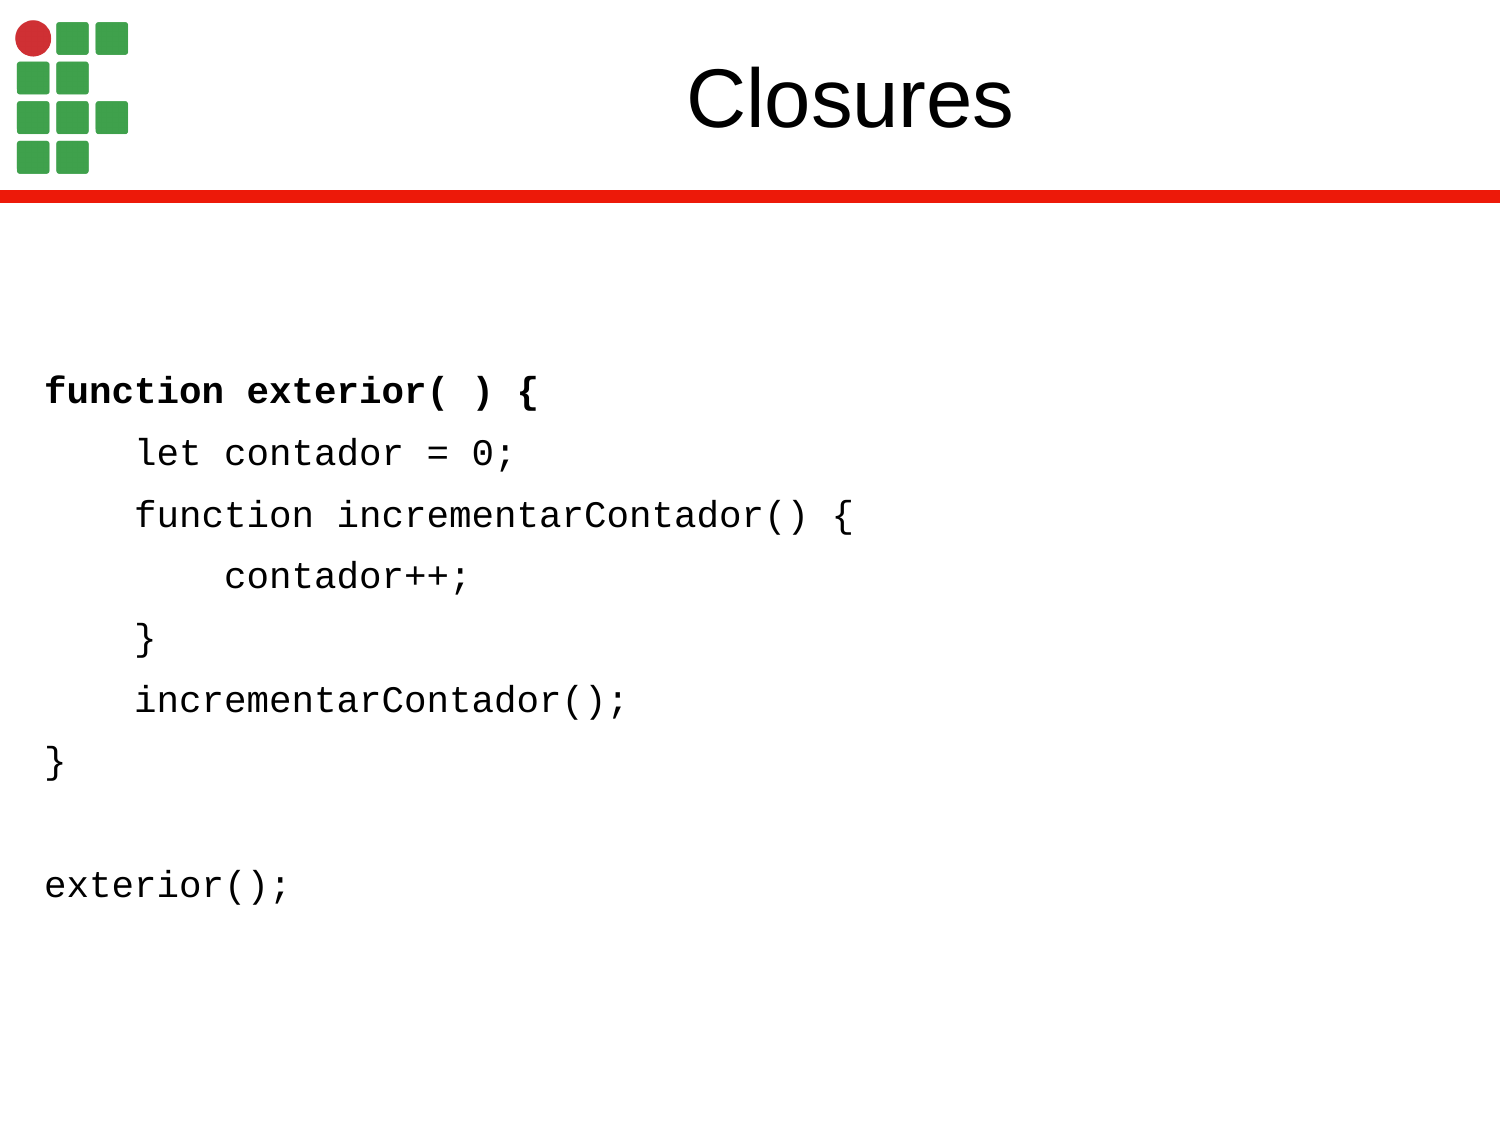

# Closures
function exterior( ) {
 let contador = 0;
 function incrementarContador() {
 contador++;
 }
 incrementarContador();
}
exterior();